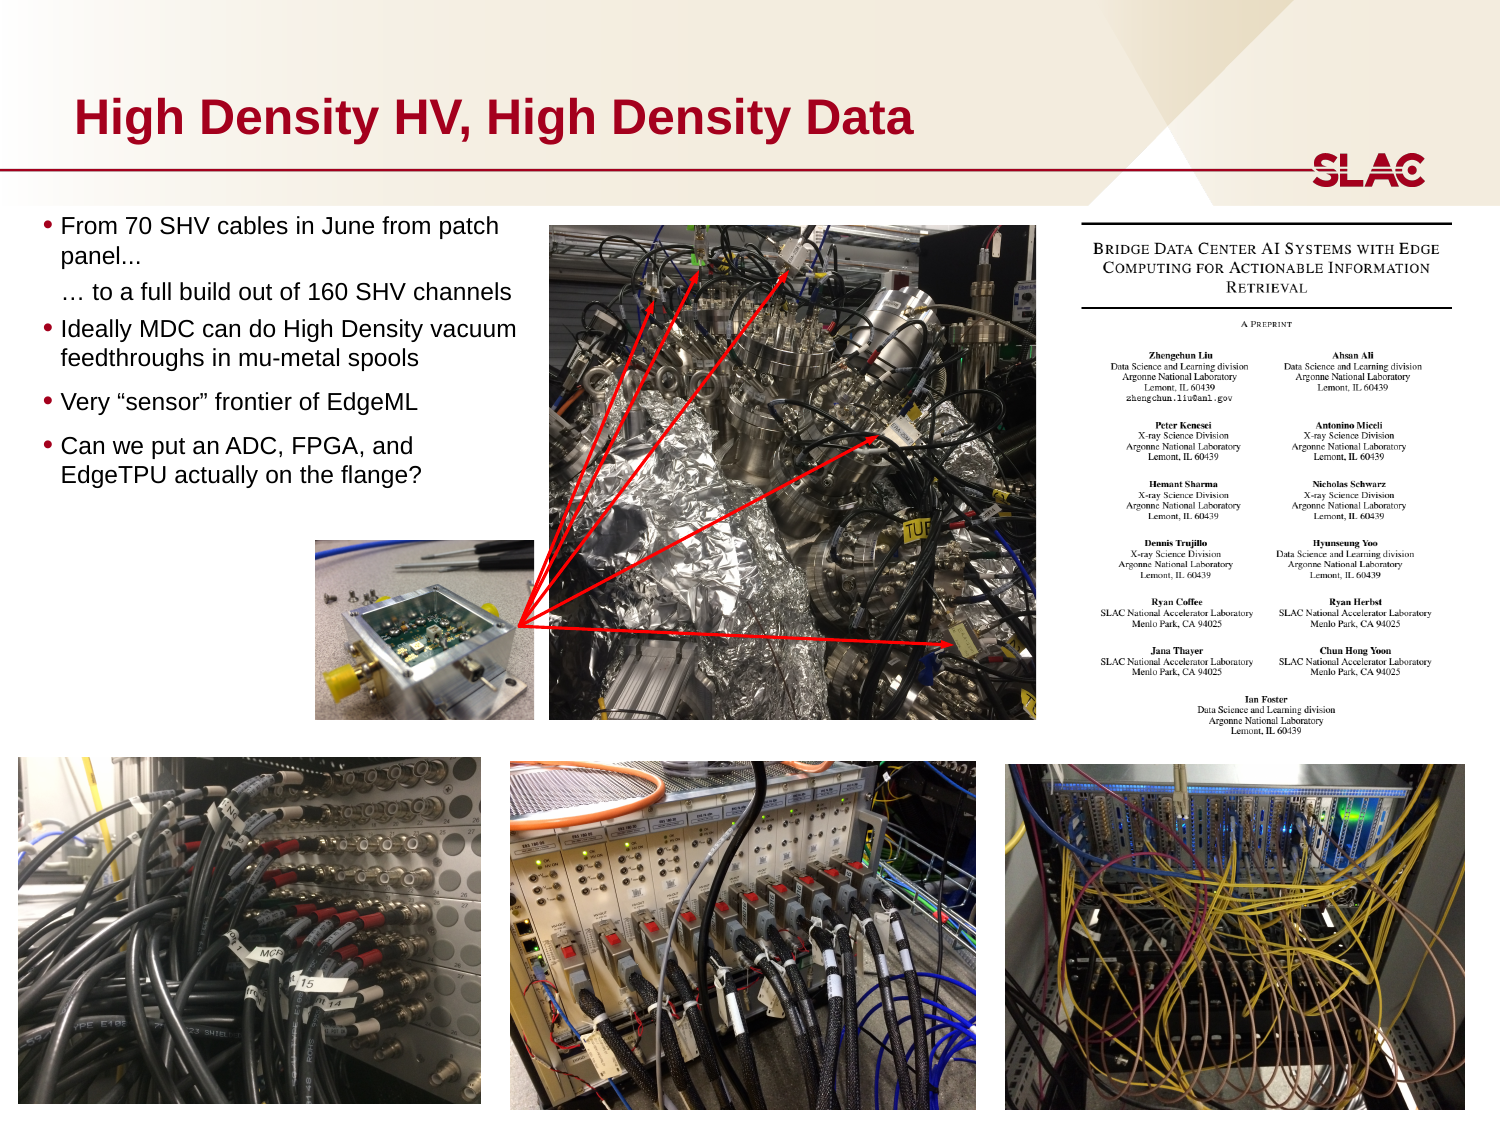

# High Density HV, High Density Data
From 70 SHV cables in June from patch panel...
… to a full build out of 160 SHV channels
Ideally MDC can do High Density vacuum feedthroughs in mu-metal spools
Very “sensor” frontier of EdgeML
Can we put an ADC, FPGA, and EdgeTPU actually on the flange?